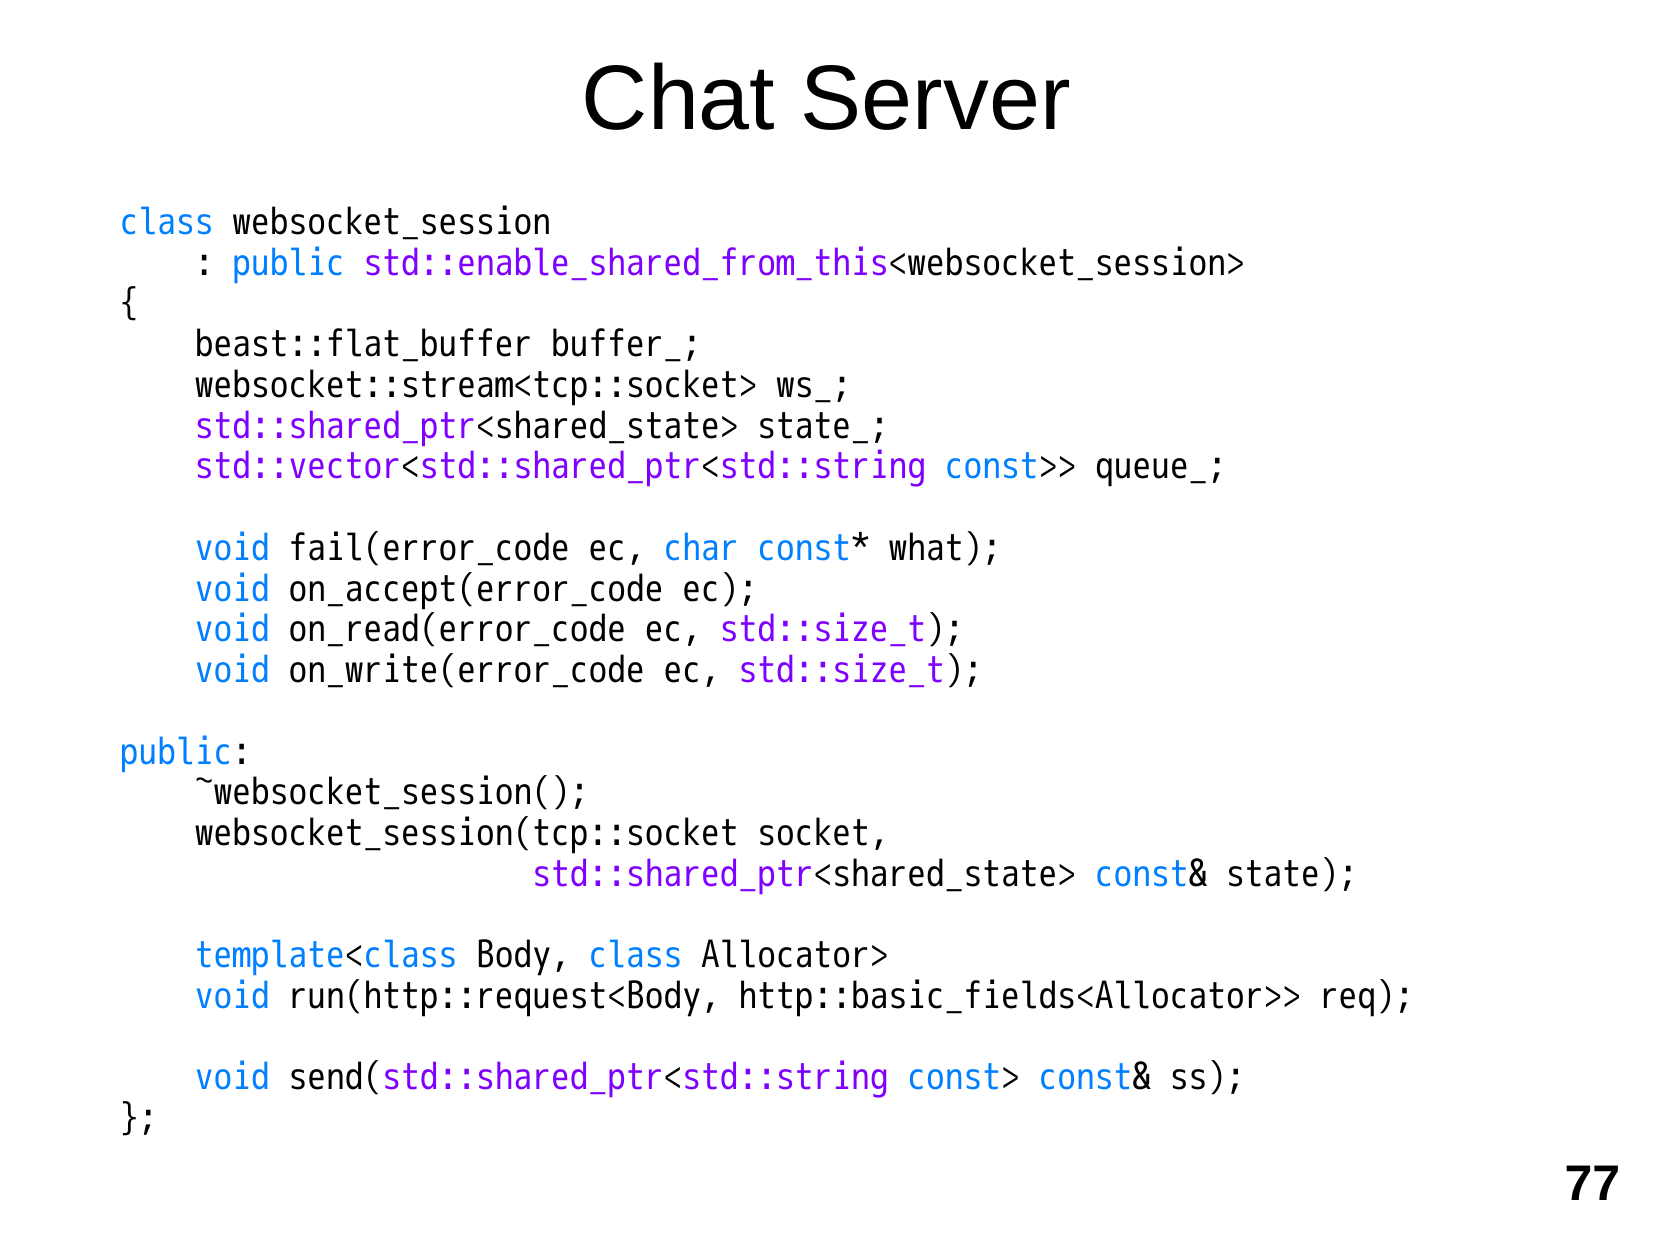

# Chat Server
class websocket_session
	: public std::enable_shared_from_this<websocket_session>
{
	beast::flat_buffer buffer_;
	websocket::stream<tcp::socket> ws_;
	std::shared_ptr<shared_state> state_;
	std::vector<std::shared_ptr<std::string const>> queue_;
	void fail(error_code ec, char const* what);
	void on_accept(error_code ec);
	void on_read(error_code ec, std::size_t);
	void on_write(error_code ec, std::size_t);
public:
 ~websocket_session();
	websocket_session(tcp::socket socket,
					 std::shared_ptr<shared_state> const& state);
	template<class Body, class Allocator>
	void run(http::request<Body, http::basic_fields<Allocator>> req);
	void send(std::shared_ptr<std::string const> const& ss);
};
77